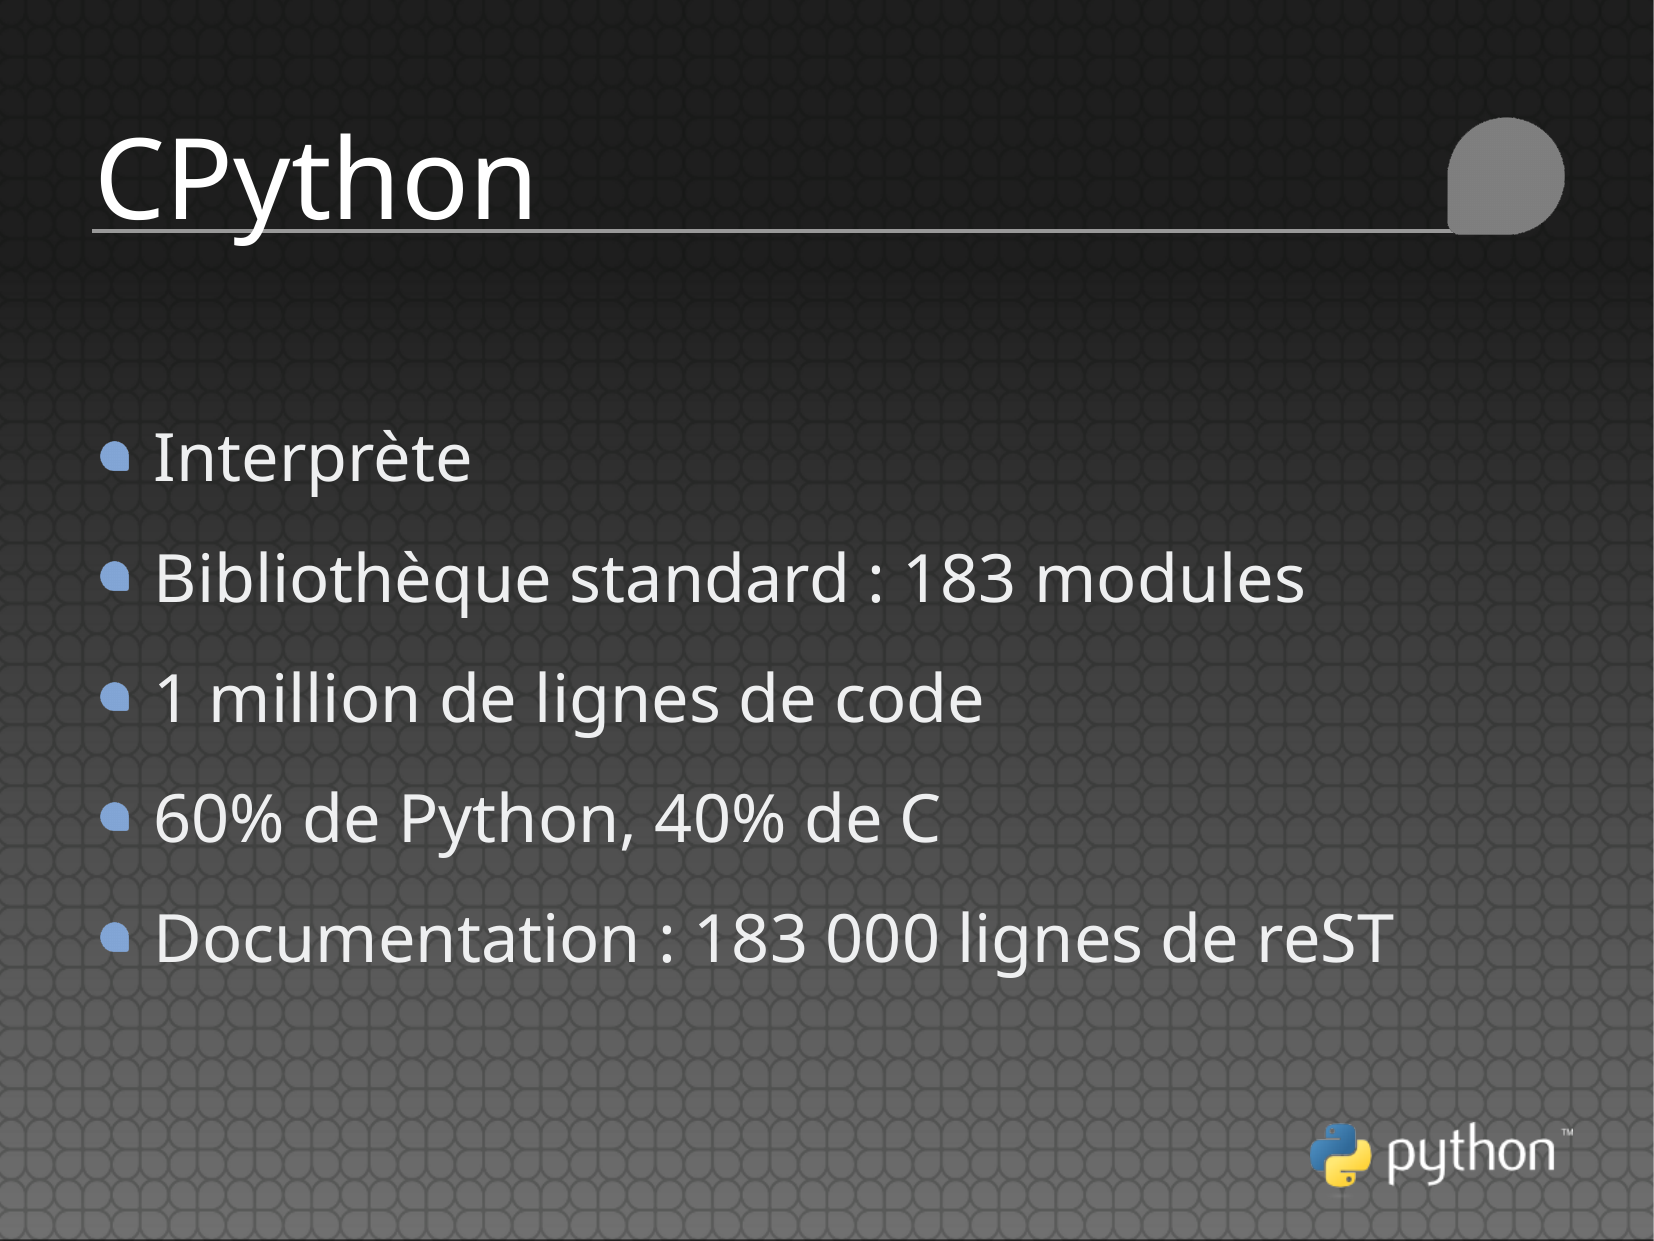

CPython
# Interprète
Bibliothèque standard : 183 modules
1 million de lignes de code
60% de Python, 40% de C
Documentation : 183 000 lignes de reST